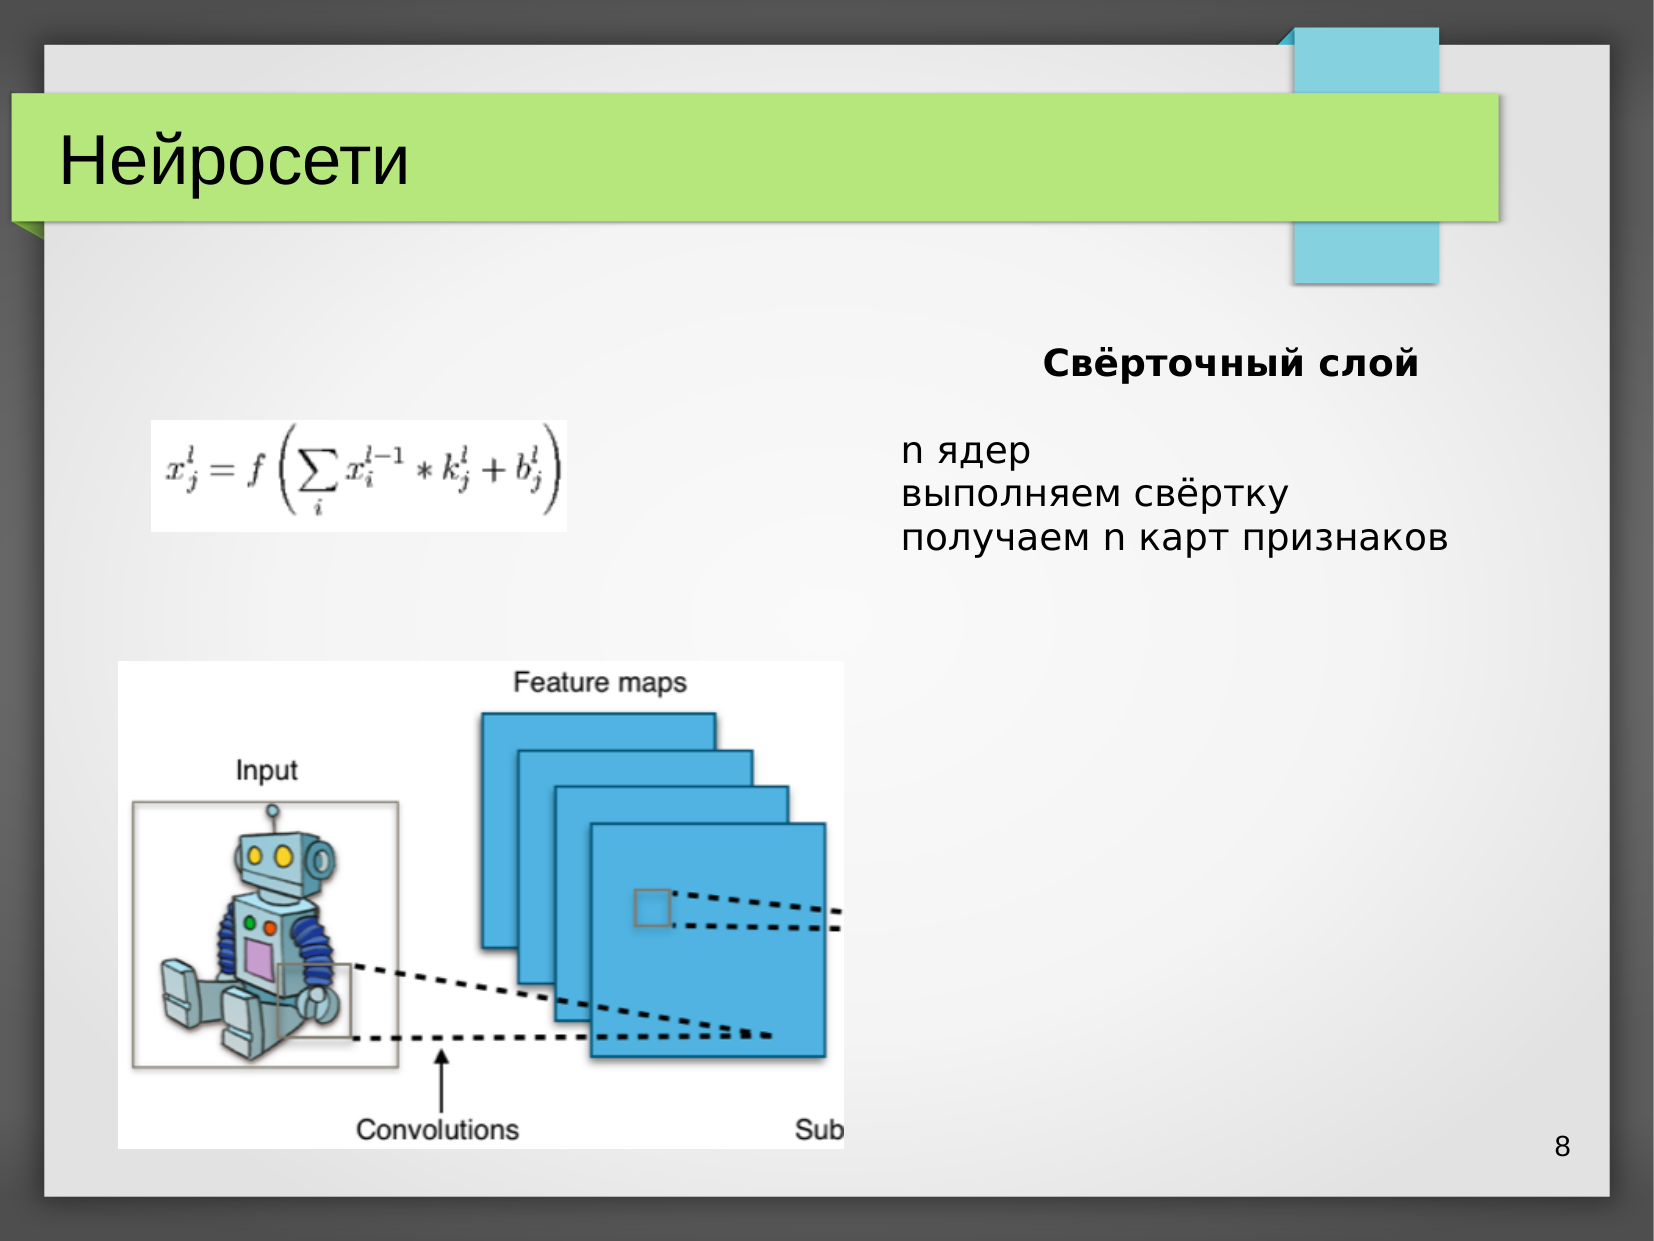

# Нейросети
Свёрточный слой
n ядер
выполняем свёртку
получаем n карт признаков
8